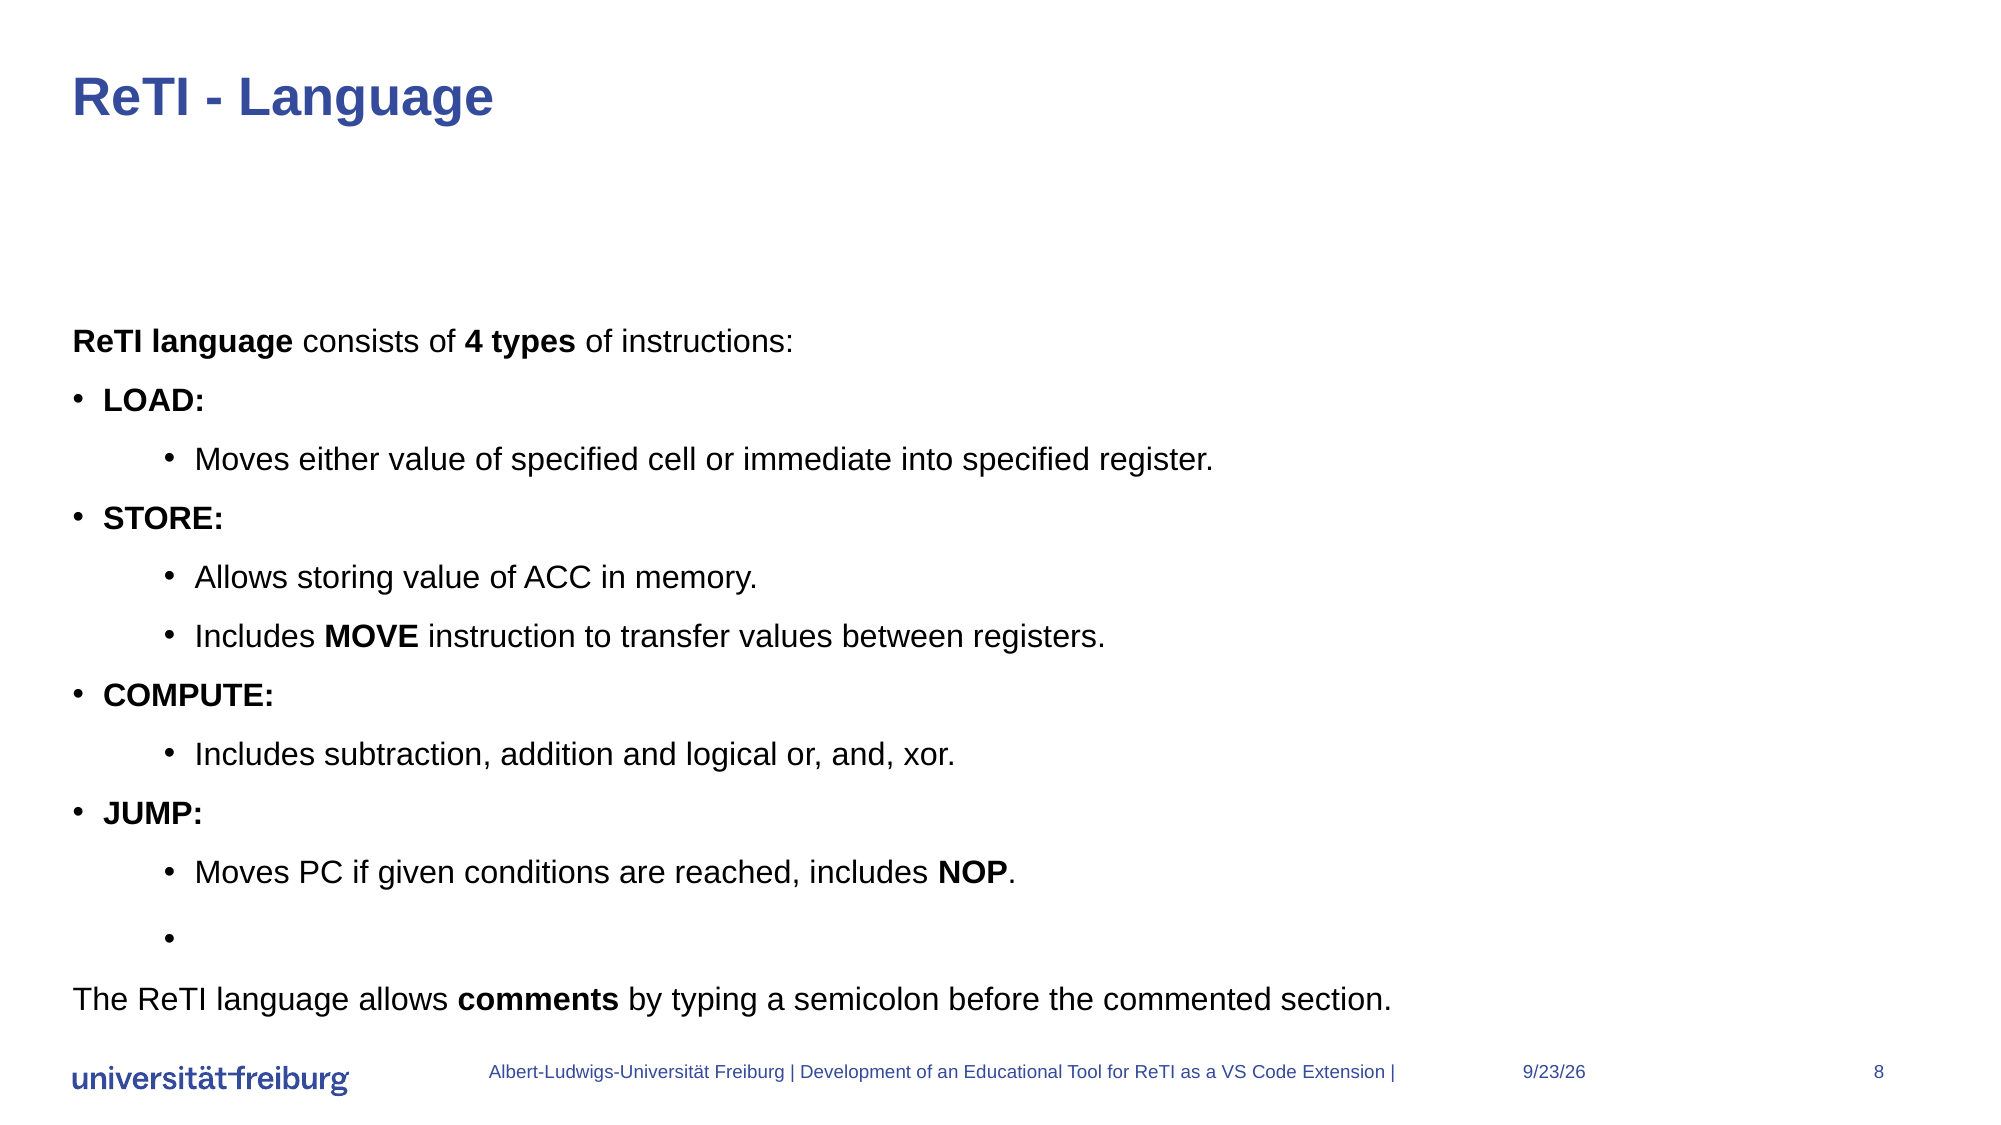

# ReTI - Language
ReTI language consists of 4 types of instructions:
LOAD:
Moves either value of specified cell or immediate into specified register.
STORE:
Allows storing value of ACC in memory.
Includes MOVE instruction to transfer values between registers.
COMPUTE:
Includes subtraction, addition and logical or, and, xor.
JUMP:
Moves PC if given conditions are reached, includes NOP.
The ReTI language allows comments by typing a semicolon before the commented section.
Albert-Ludwigs-Universität Freiburg | Development of an Educational Tool for ReTI as a VS Code Extension |